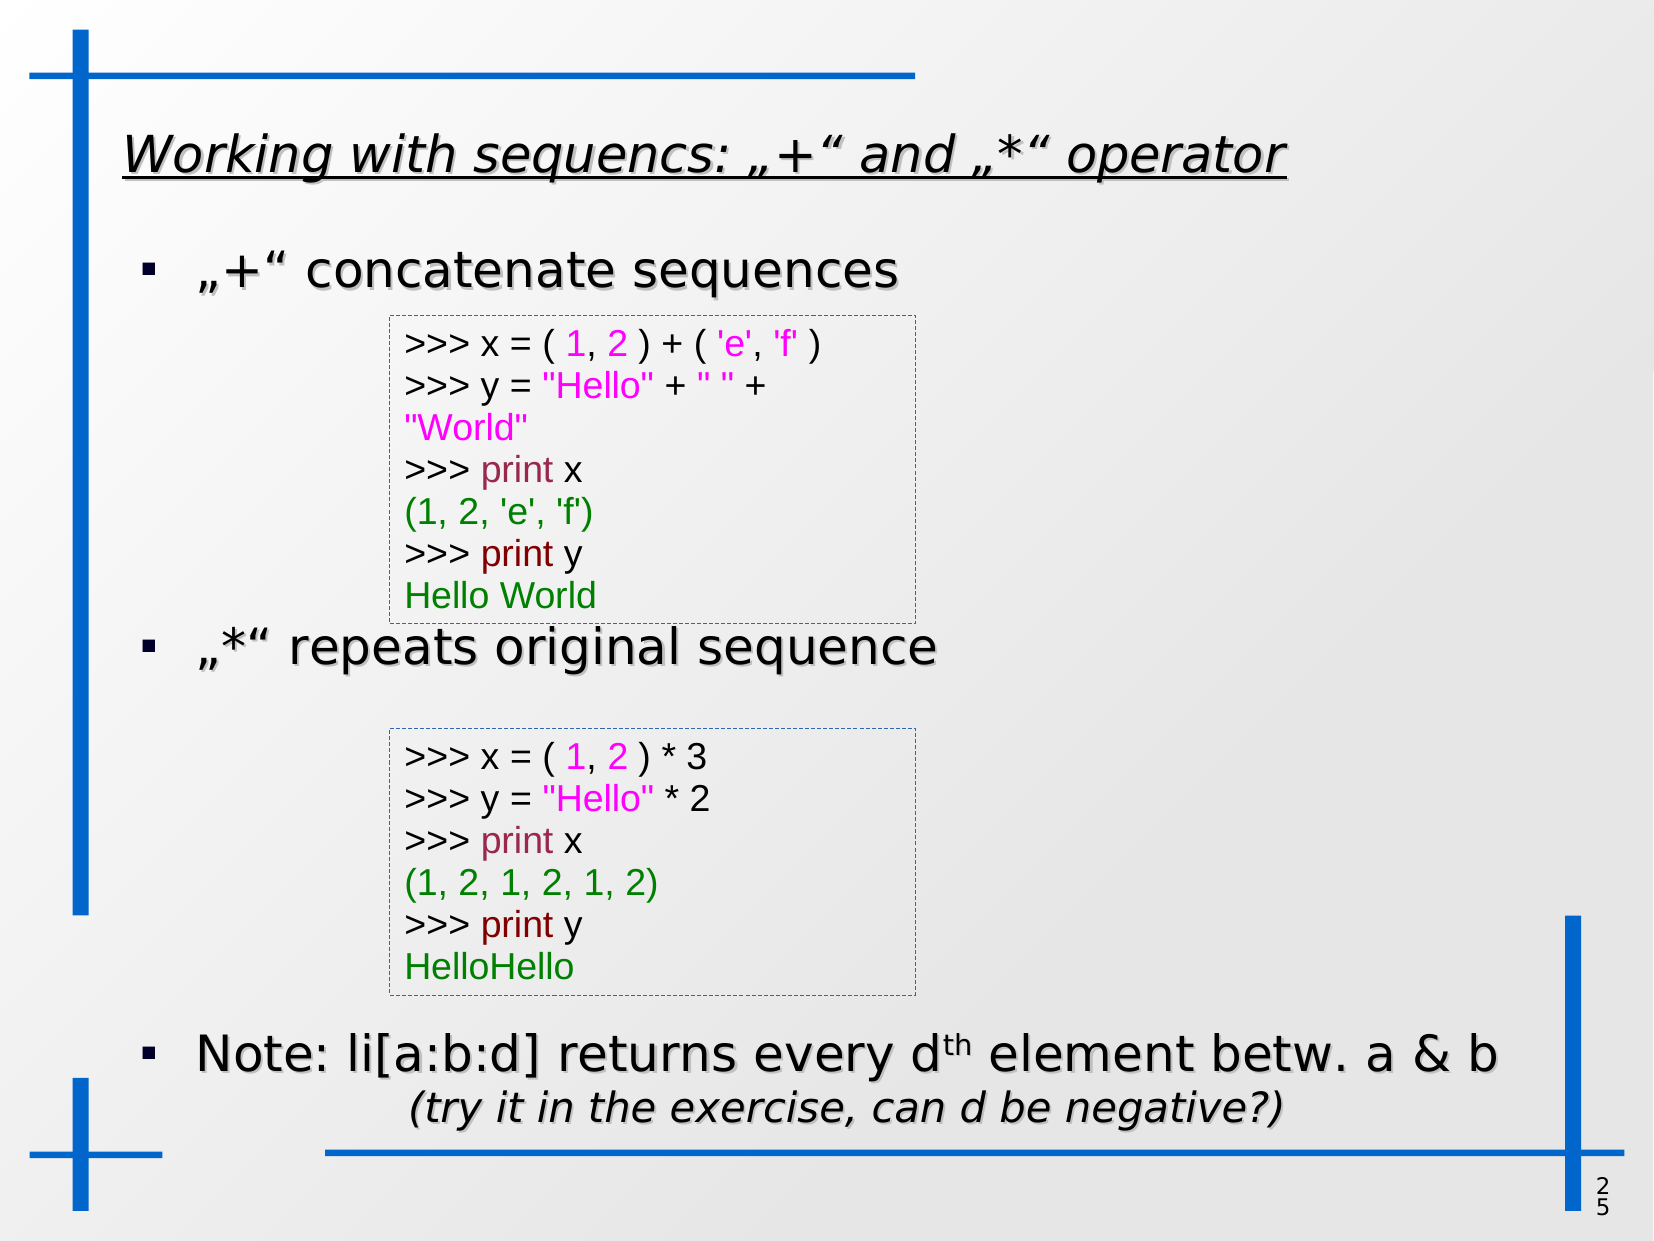

# Working with sequencs: „+“ and „*“ operator
„+“ concatenate sequences
„*“ repeats original sequence
Note: li[a:b:d] returns every dth element betw. a & b
(try it in the exercise, can d be negative?)
>>> x = ( 1, 2 ) + ( 'e', 'f' )
>>> y = "Hello" + " " + "World"
>>> print x
(1, 2, 'e', 'f')
>>> print y
Hello World
>>> x = ( 1, 2 ) * 3
>>> y = "Hello" * 2
>>> print x
(1, 2, 1, 2, 1, 2)
>>> print y
HelloHello